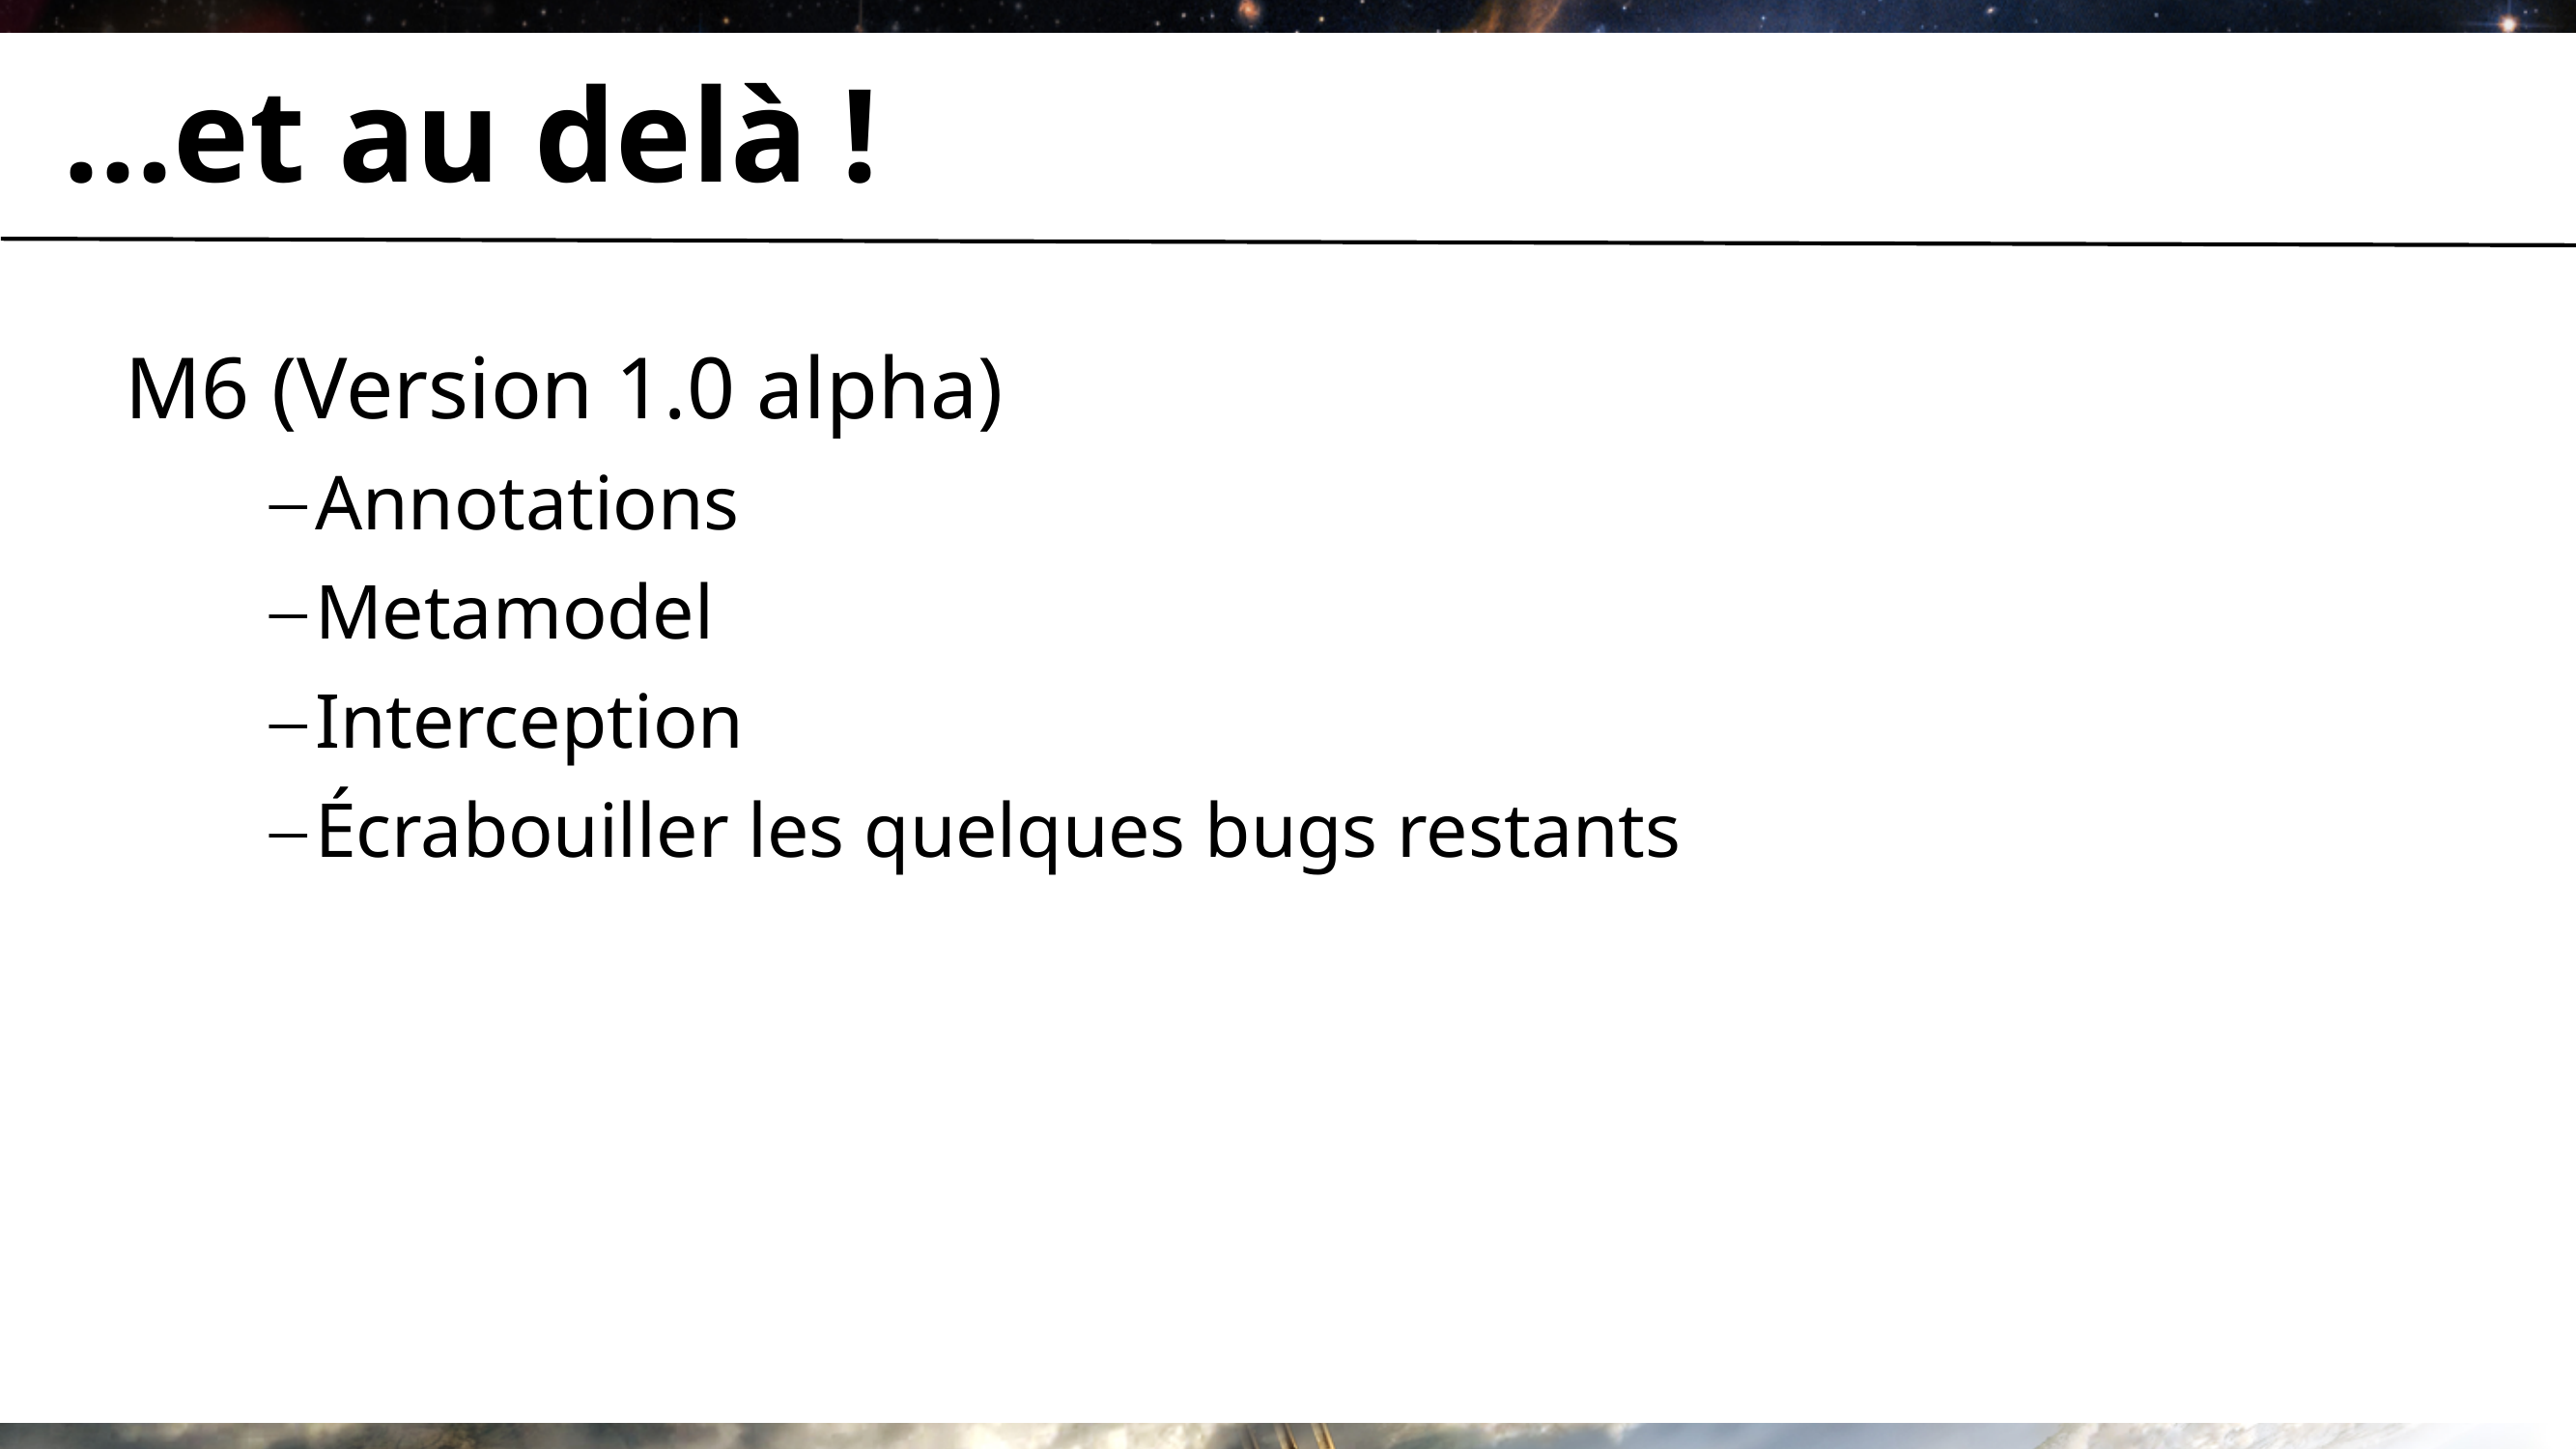

# …et au delà !
M6 (Version 1.0 alpha)
Annotations
Metamodel
Interception
Écrabouiller les quelques bugs restants